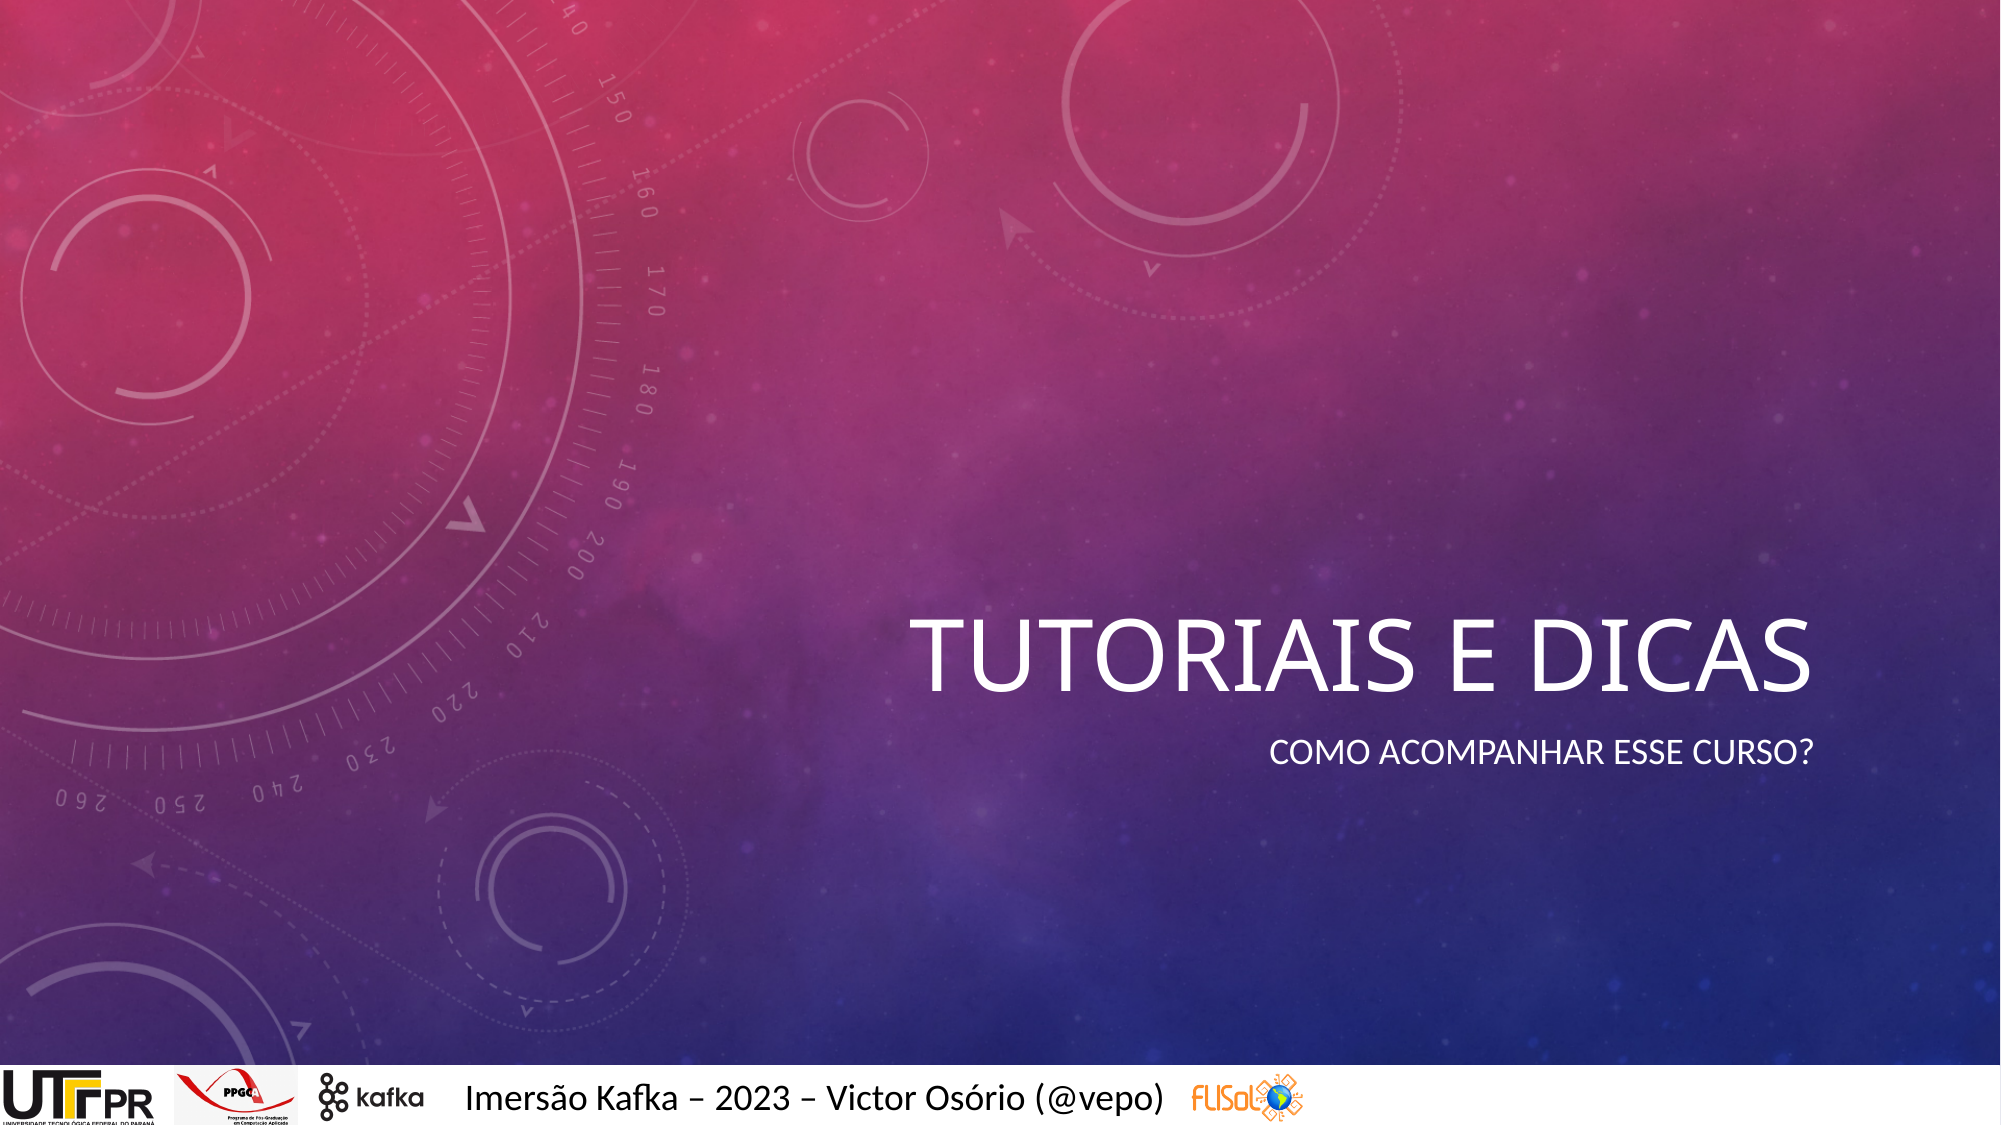

# Tutoriais e Dicas
Como acompanhar esse curso?